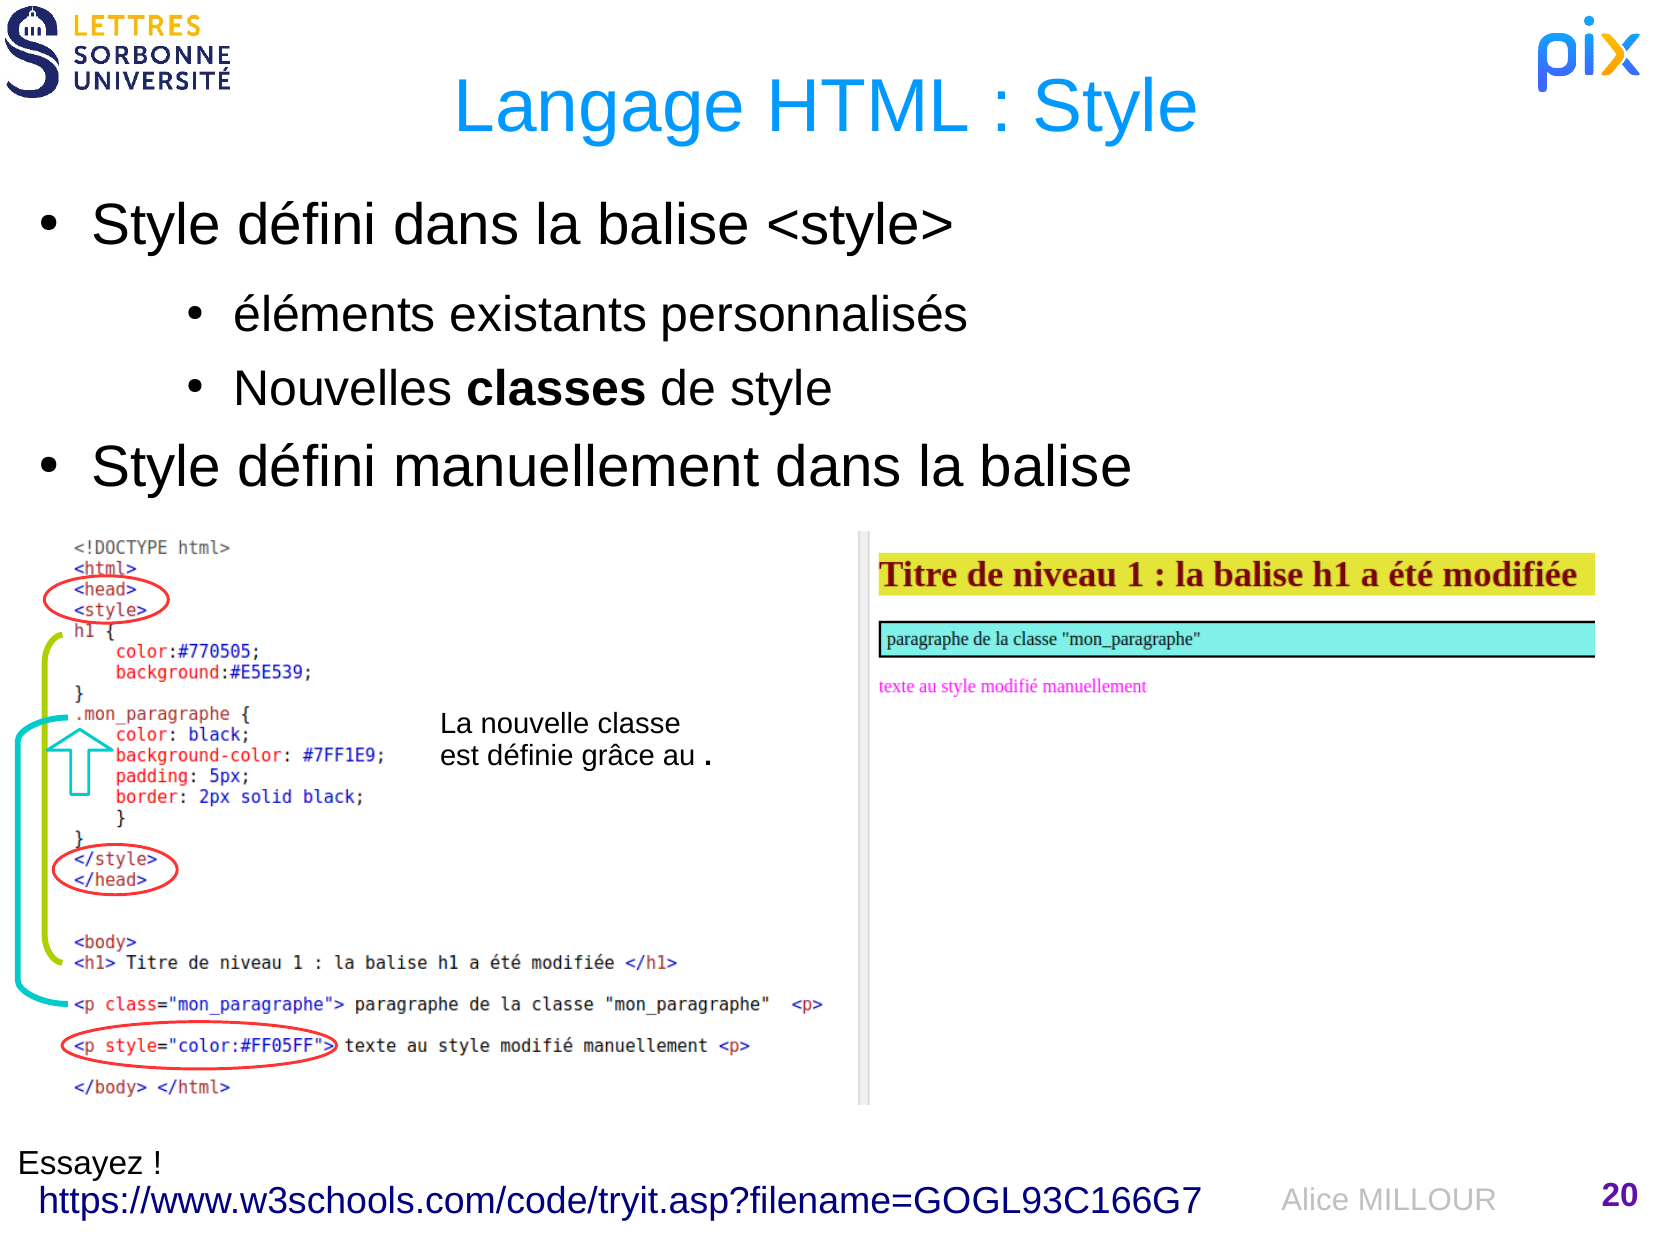

# Langage HTML : Style
Style défini dans la balise <style>
éléments existants personnalisés
Nouvelles classes de style
Style défini manuellement dans la balise
La nouvelle classe est définie grâce au .
Essayez !
https://www.w3schools.com/code/tryit.asp?filename=GOGL93C166G7